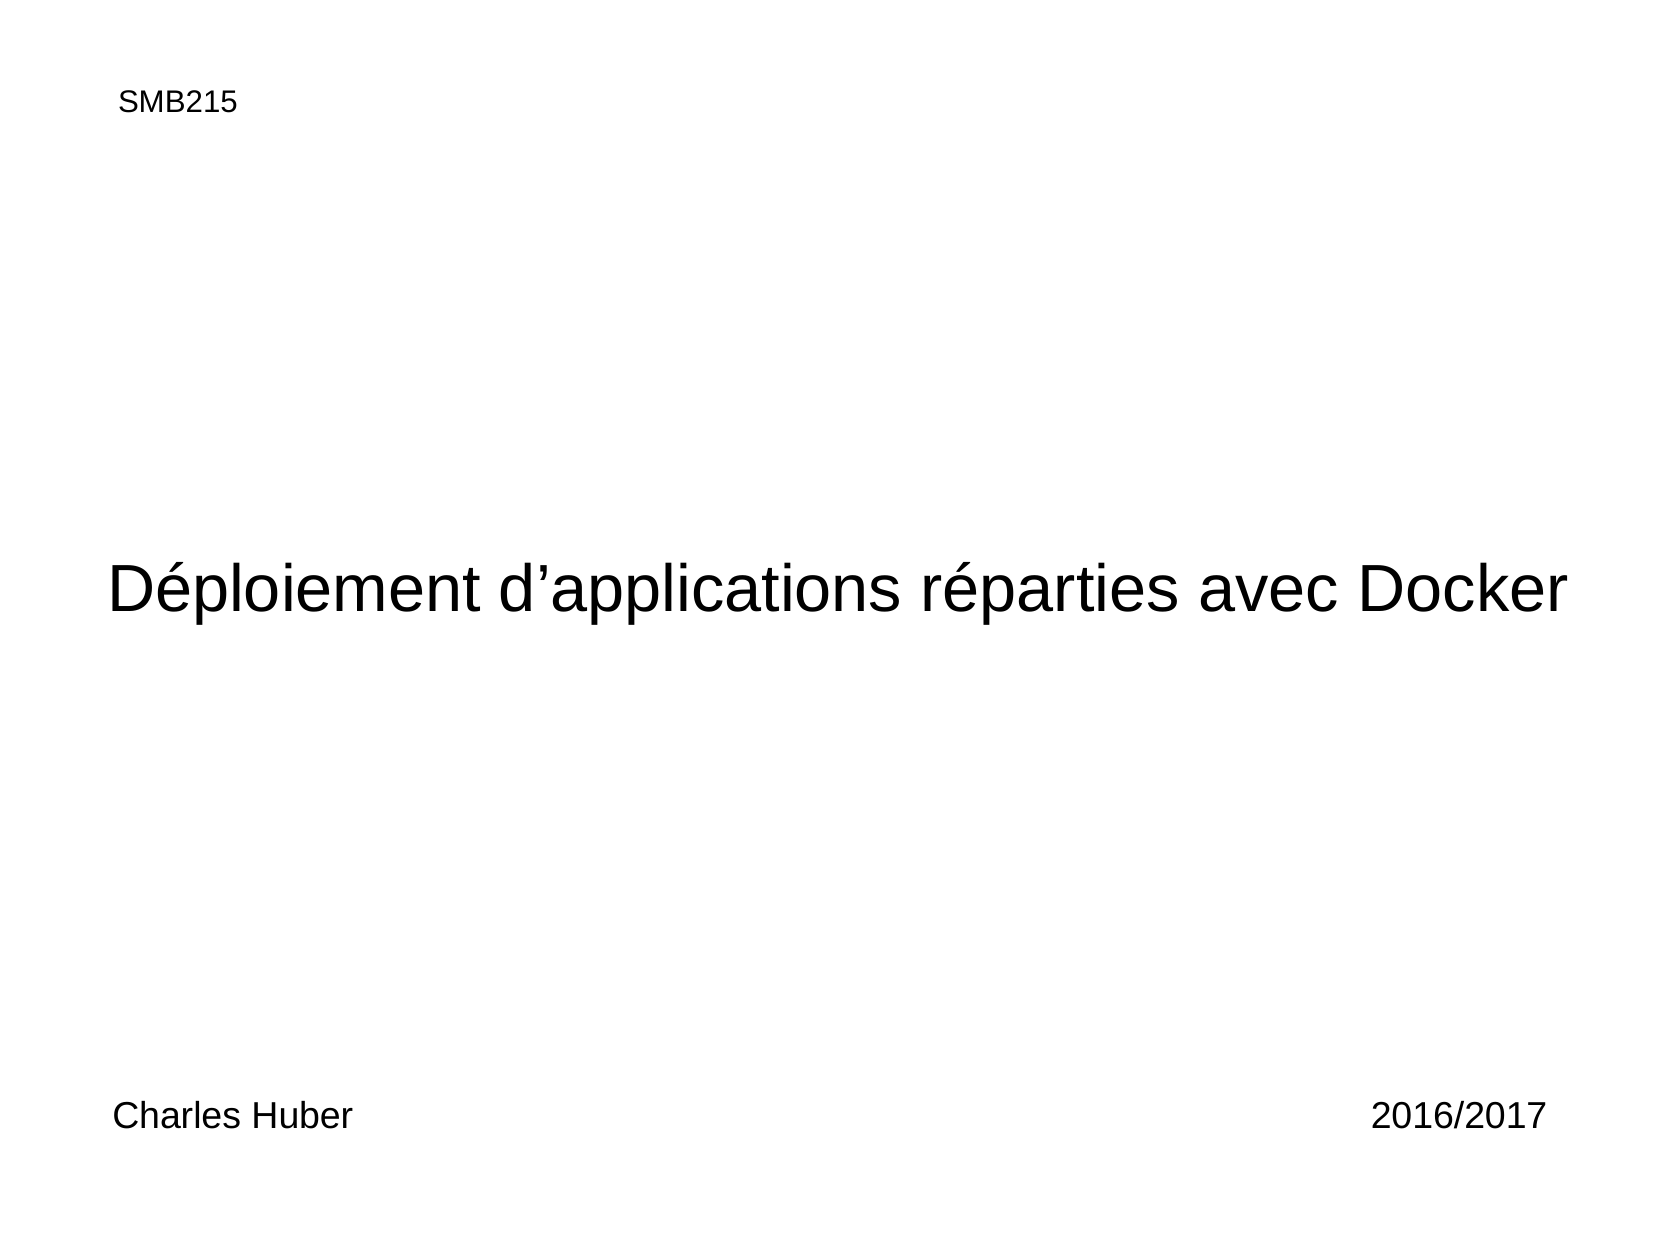

# SMB215
Déploiement d’applications réparties avec Docker
Charles Huber
2016/2017